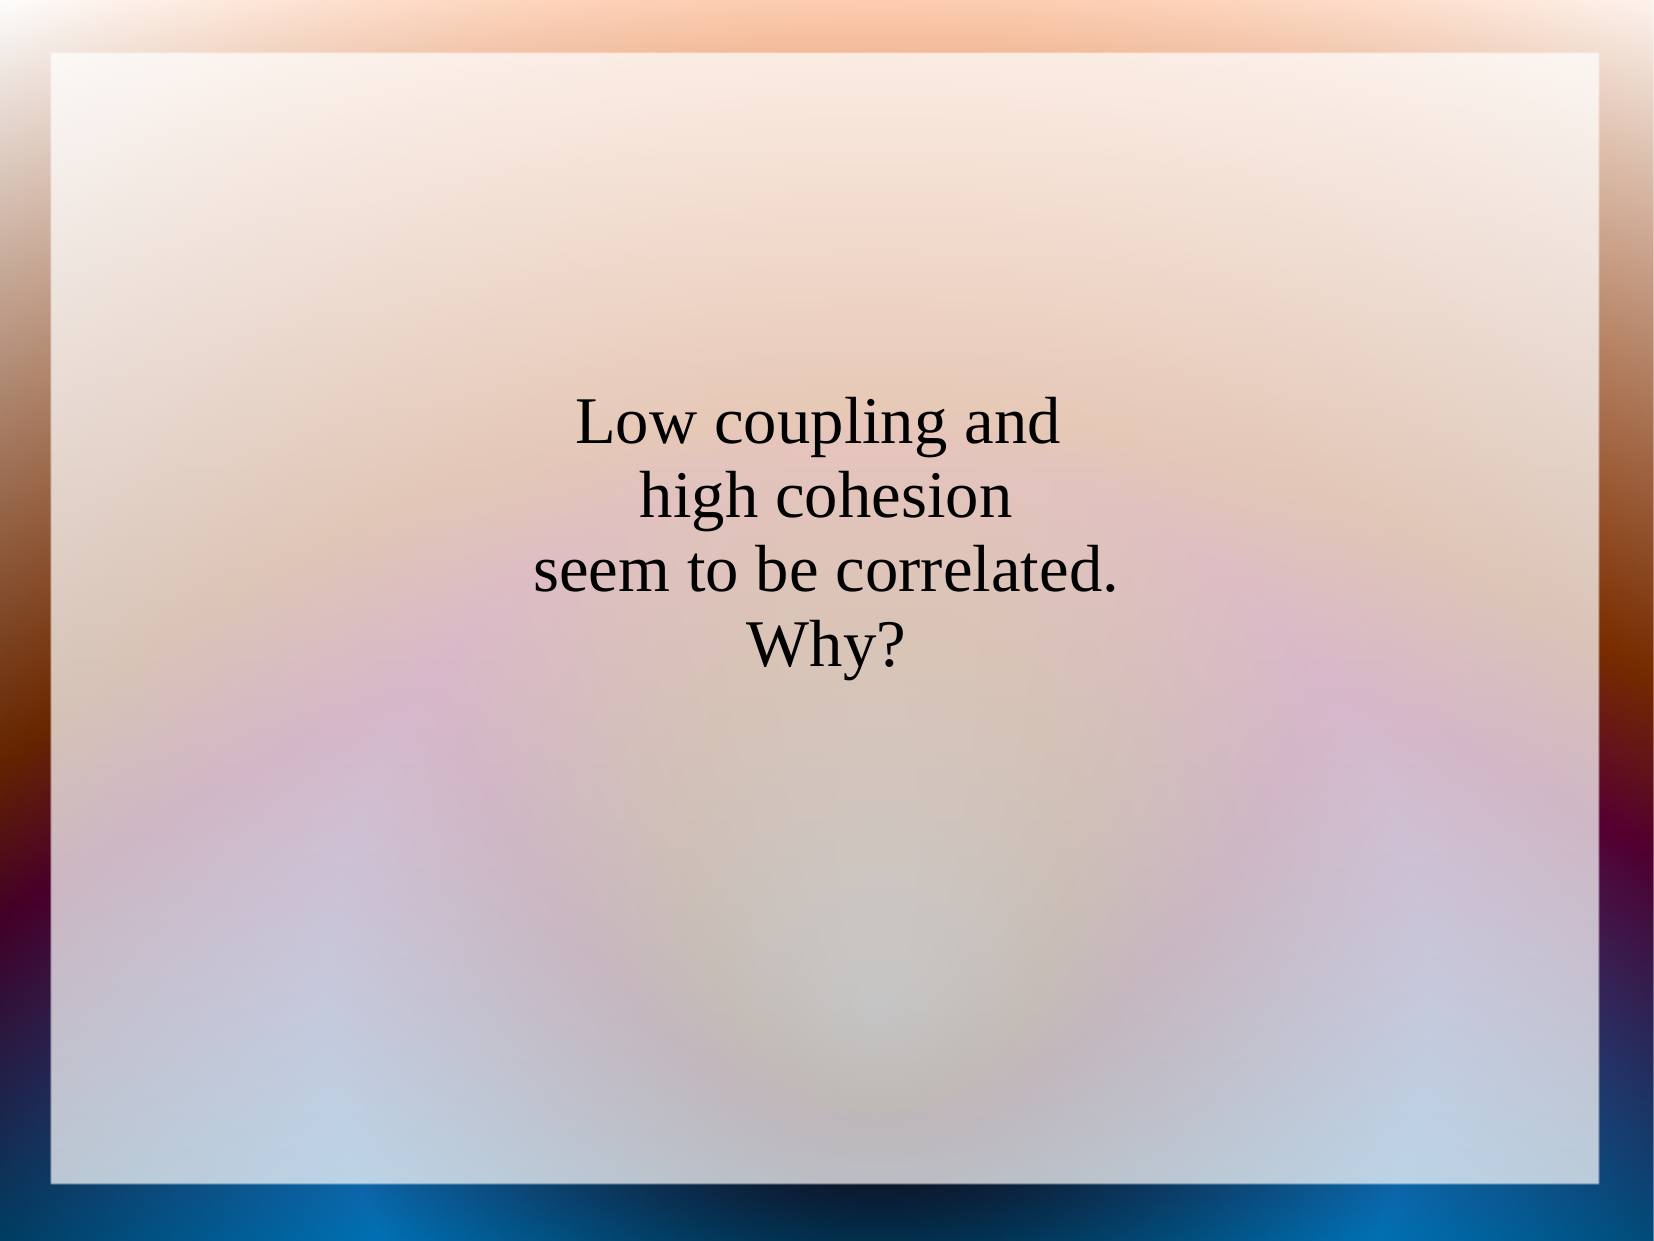

# Low coupling and
high cohesion
seem to be correlated.
Why?